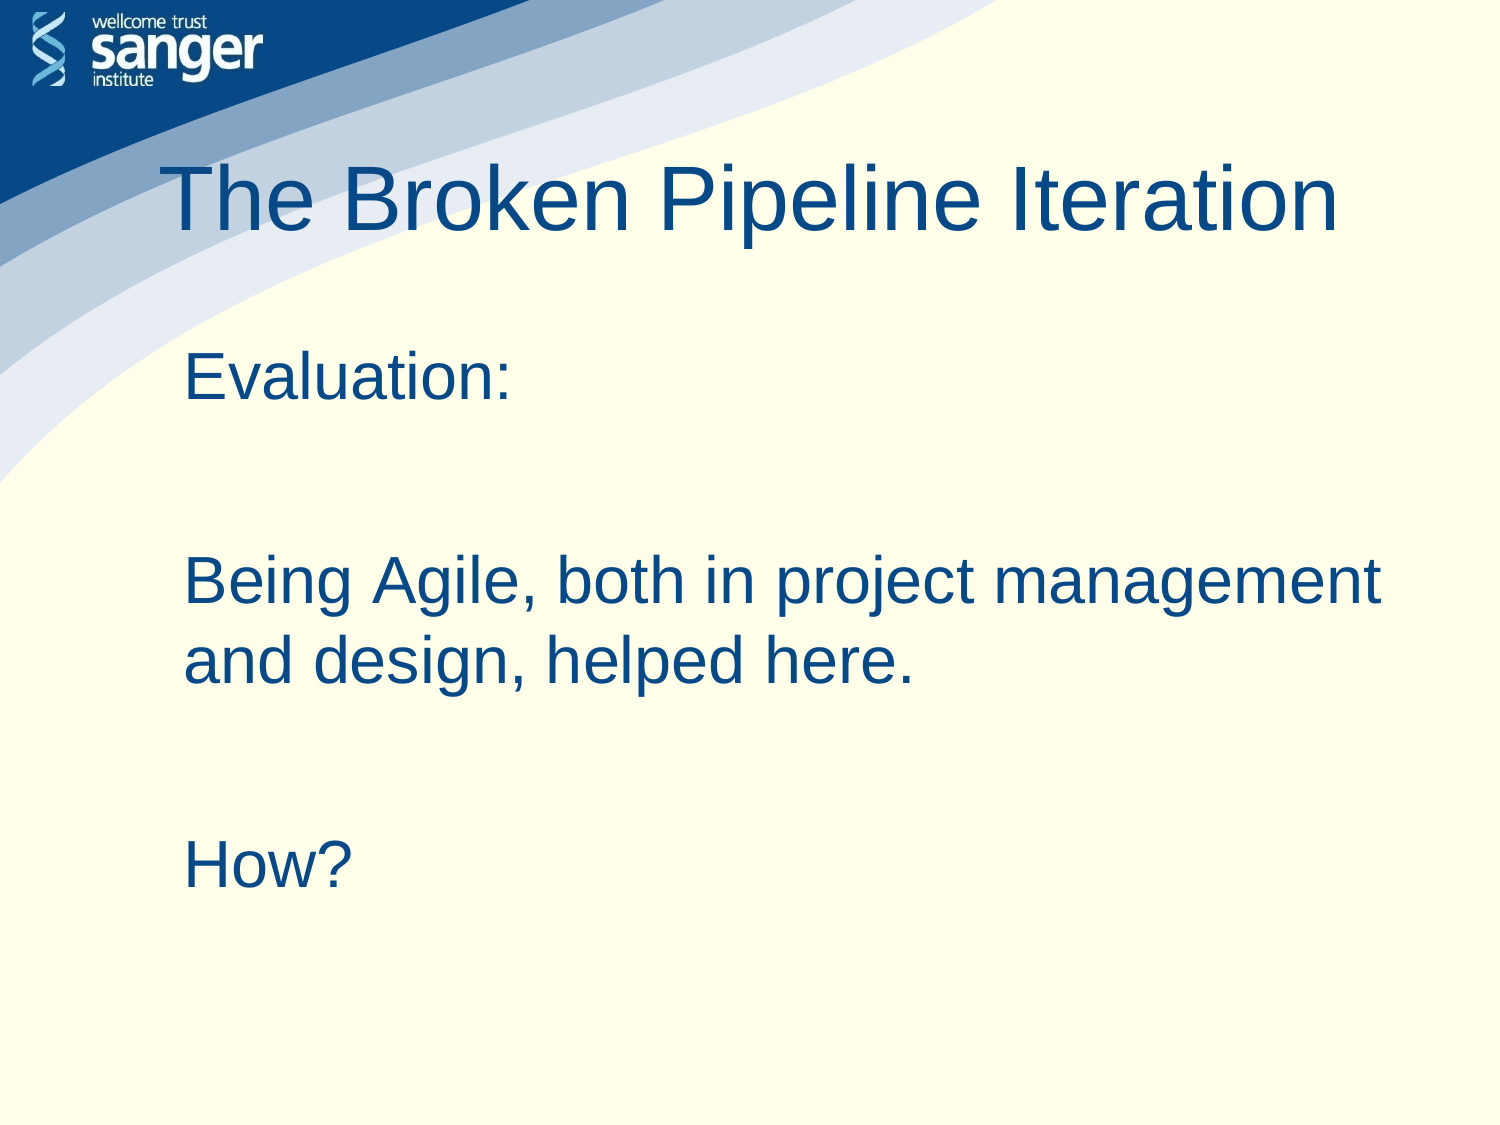

# The Broken Pipeline Iteration
Evaluation:
Being Agile, both in project management and design, helped here.
How?